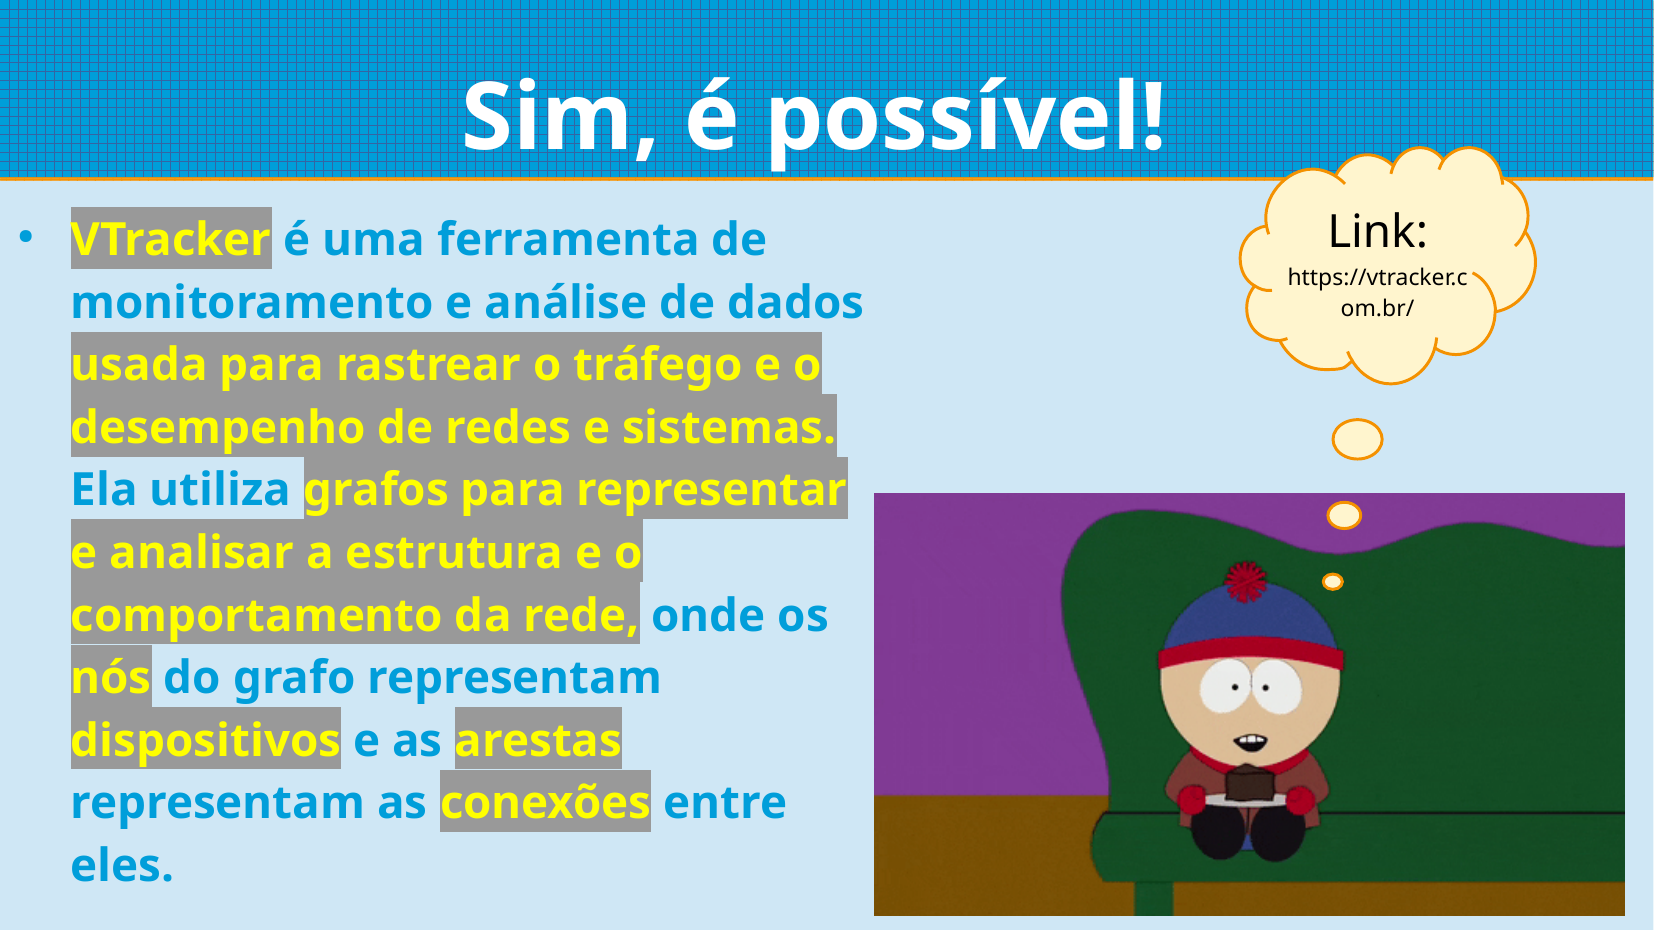

# Sim, é possível!
Link: https://vtracker.com.br/
VTracker é uma ferramenta de monitoramento e análise de dados usada para rastrear o tráfego e o desempenho de redes e sistemas. Ela utiliza grafos para representar e analisar a estrutura e o comportamento da rede, onde os nós do grafo representam dispositivos e as arestas representam as conexões entre eles.